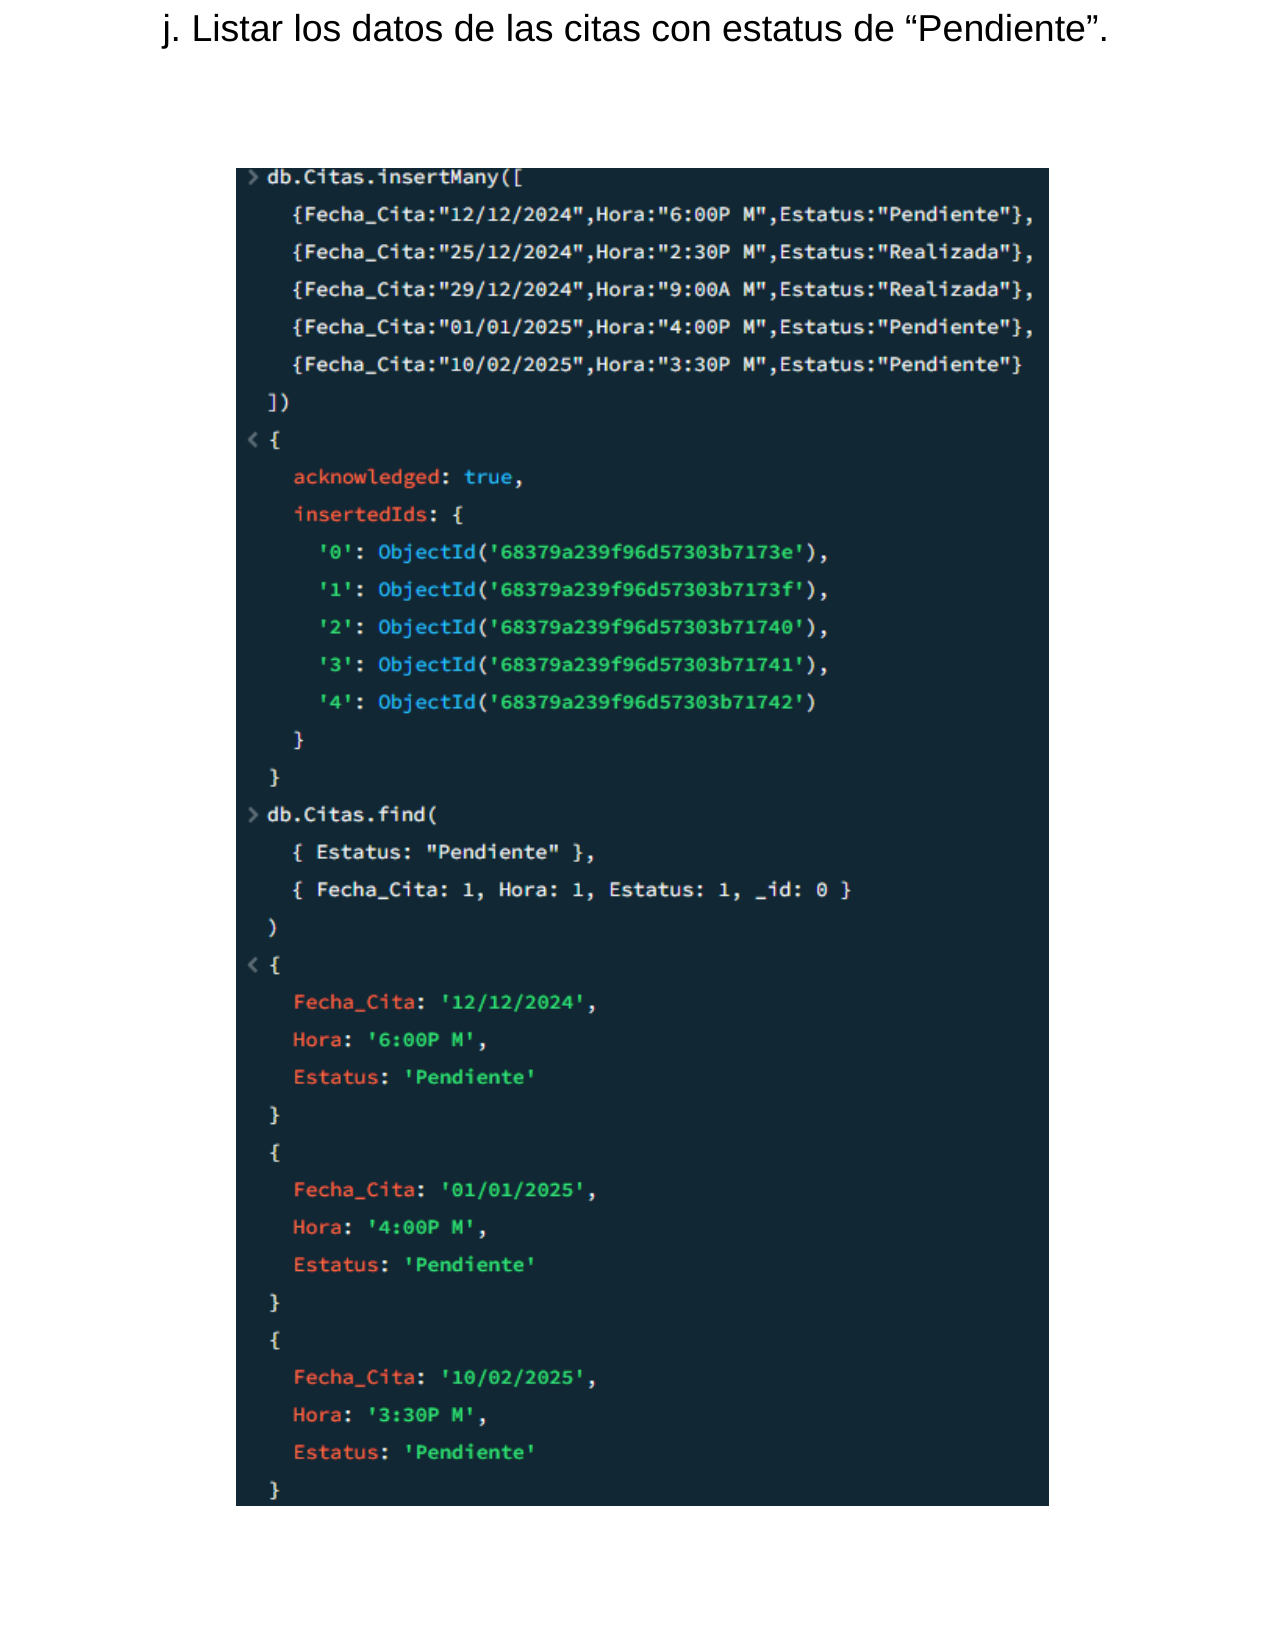

j. Listar los datos de las citas con estatus de “Pendiente”.